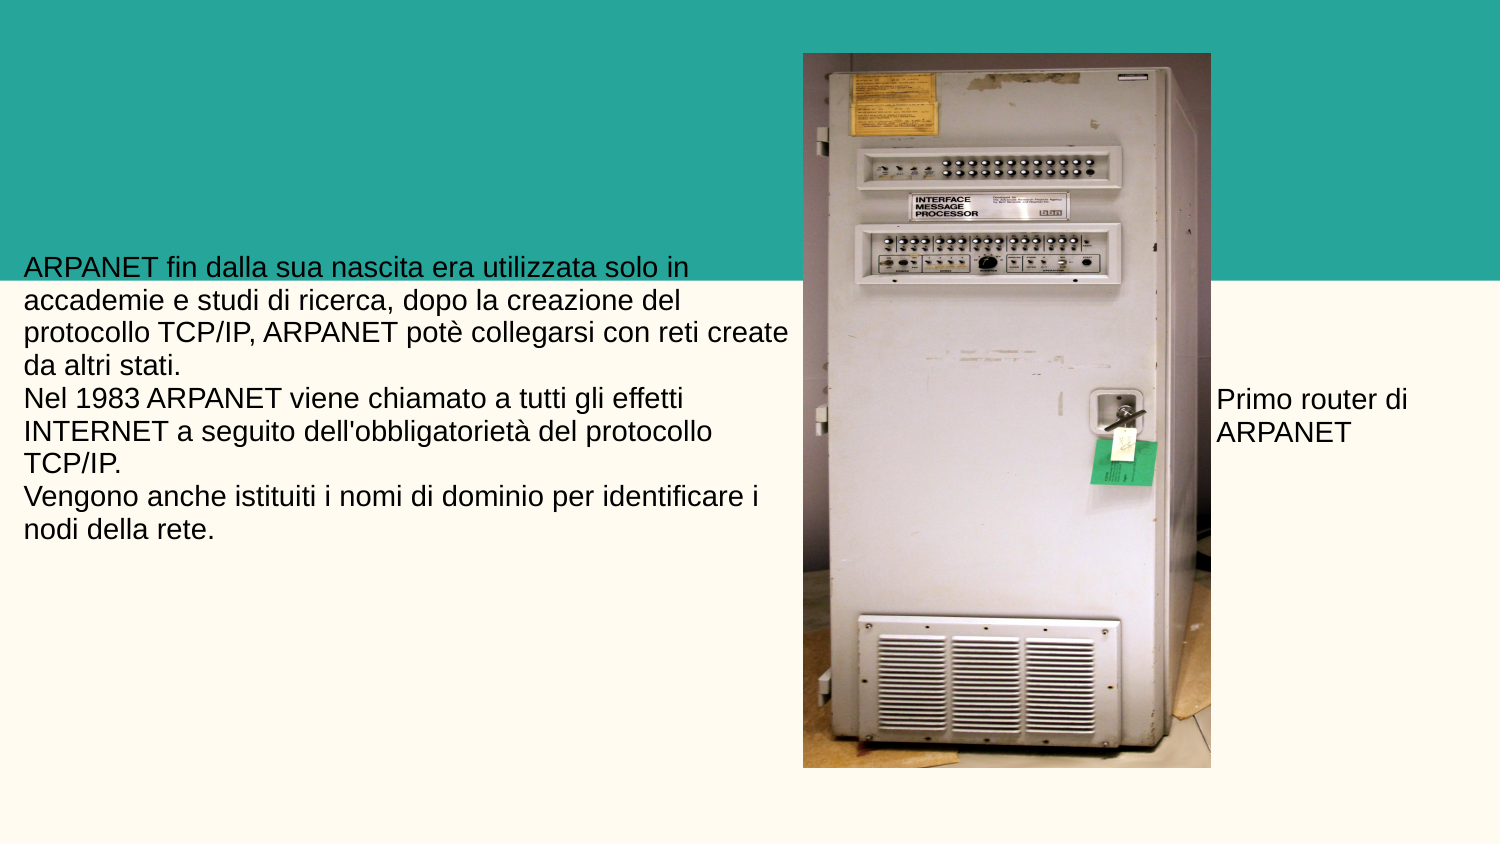

ARPANET fin dalla sua nascita era utilizzata solo in accademie e studi di ricerca, dopo la creazione del protocollo TCP/IP, ARPANET potè collegarsi con reti create da altri stati.
Nel 1983 ARPANET viene chiamato a tutti gli effetti INTERNET a seguito dell'obbligatorietà del protocollo TCP/IP.
Vengono anche istituiti i nomi di dominio per identificare i nodi della rete.
#
Primo router di ARPANET